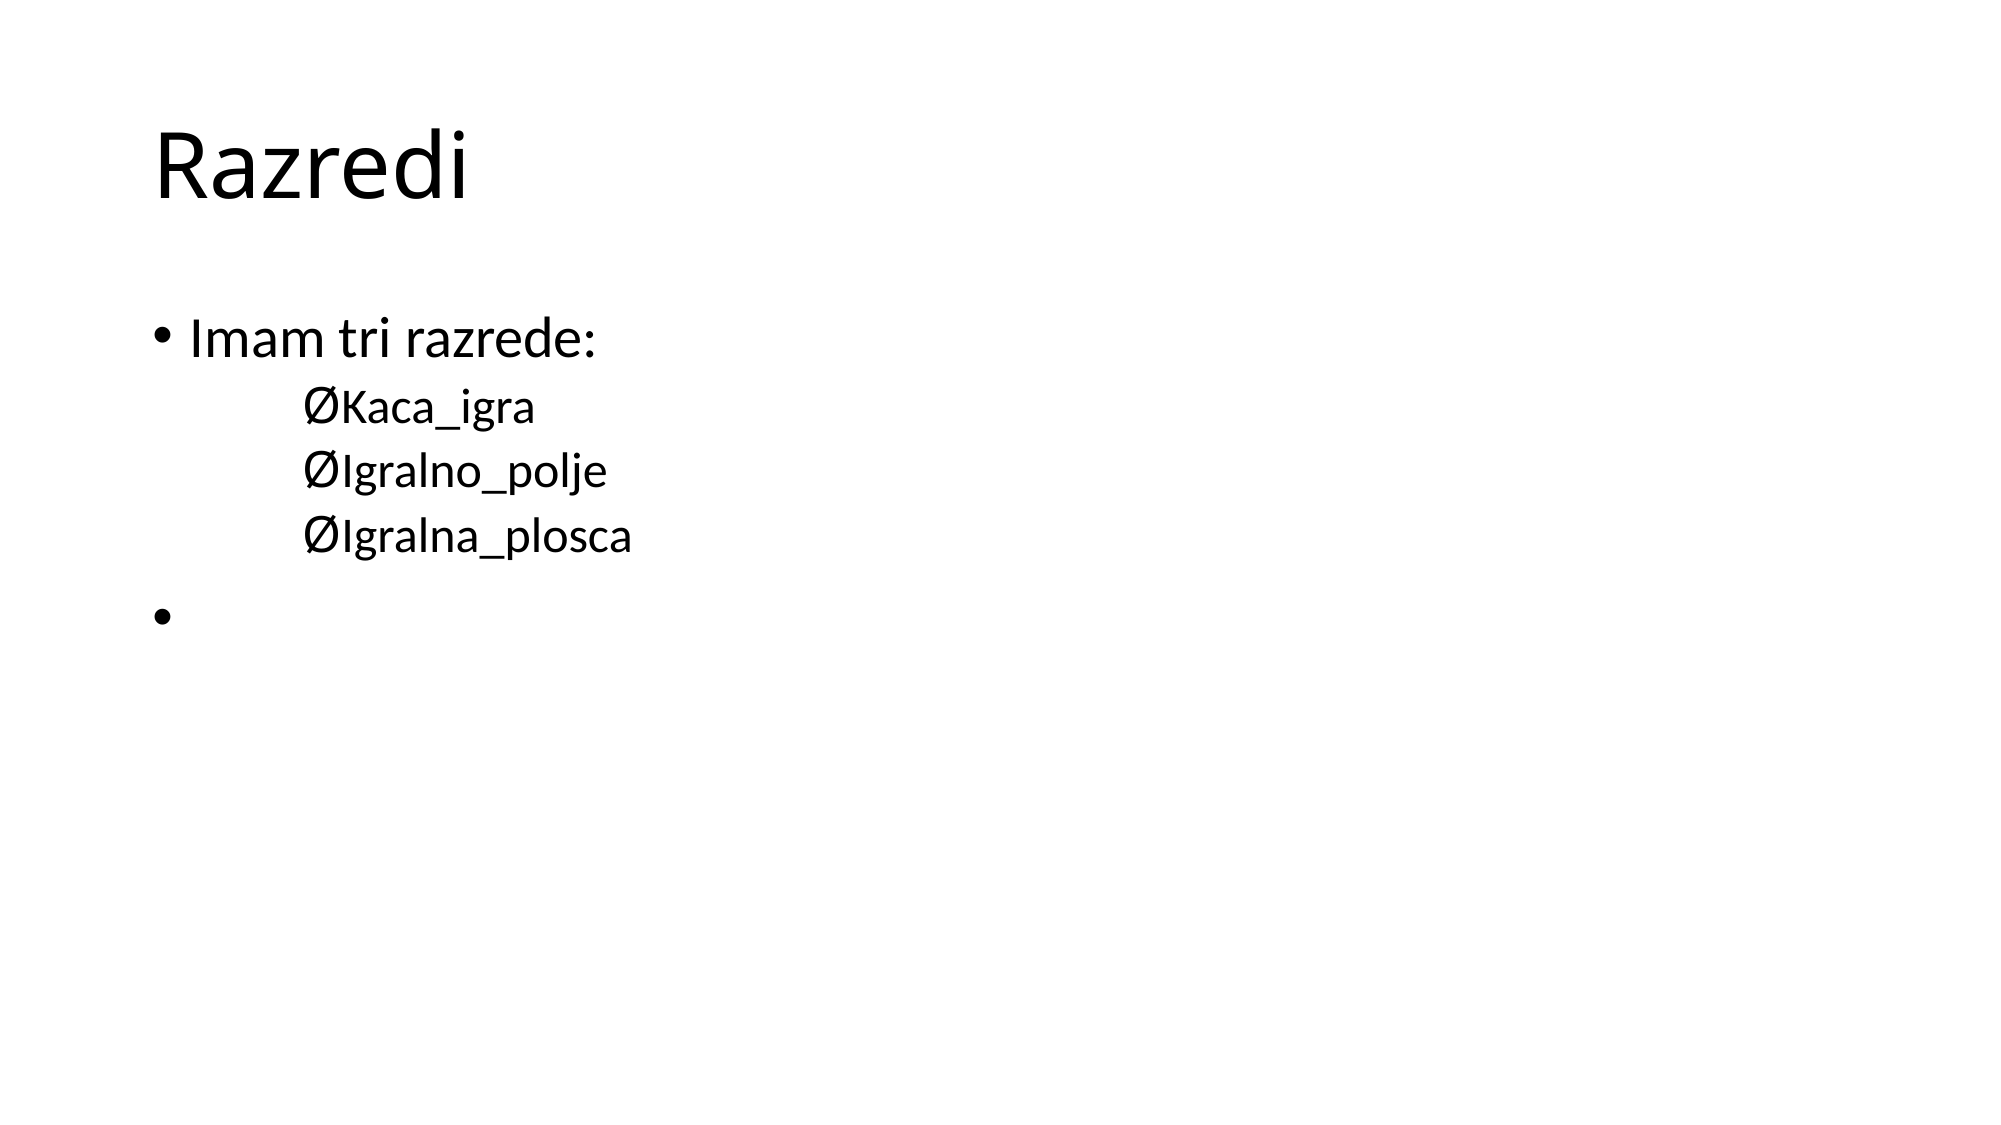

# Razredi
Imam tri razrede:
Kaca_igra
Igralno_polje
Igralna_plosca